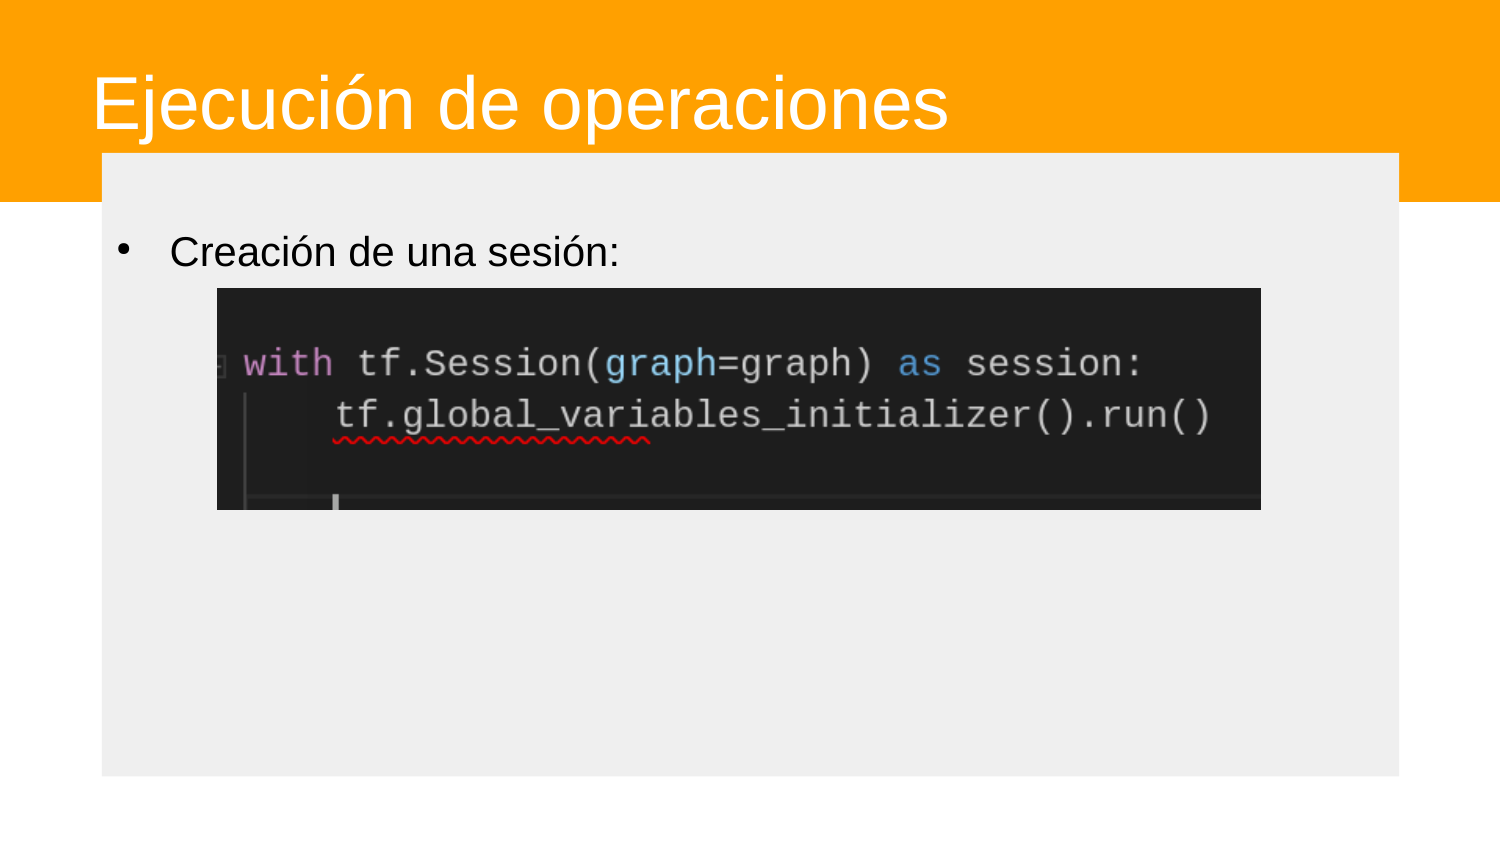

# Ejecución de operaciones
Creación de una sesión: